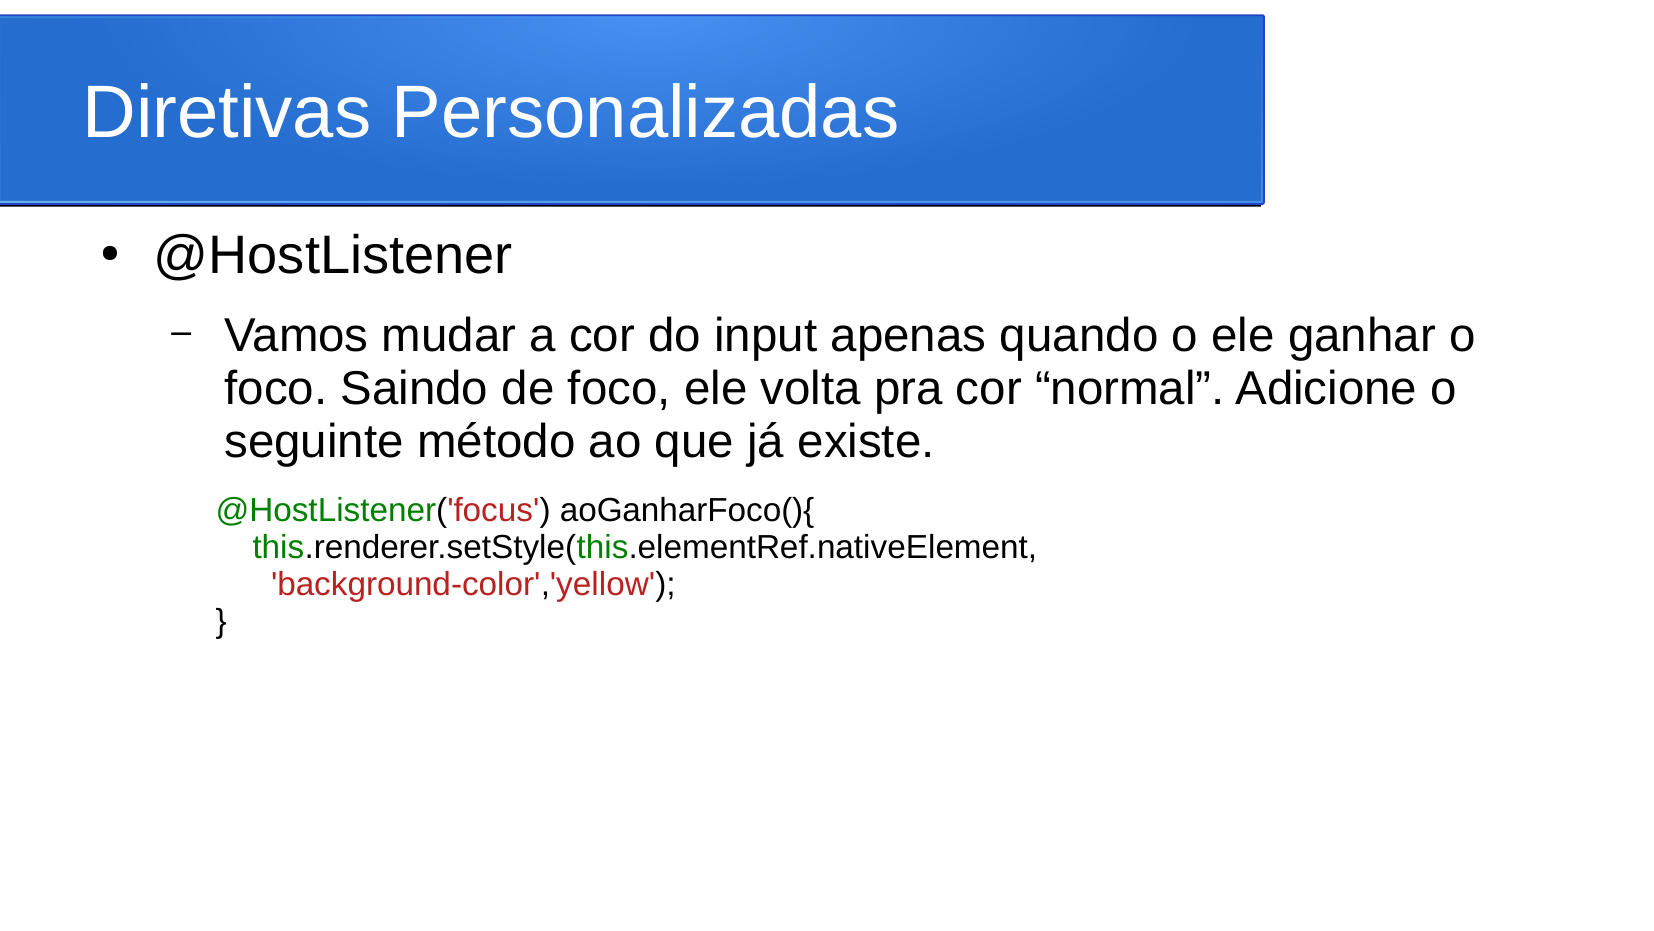

# Diretivas Personalizadas
@HostListener
Vamos mudar a cor do input apenas quando o ele ganhar o foco. Saindo de foco, ele volta pra cor “normal”. Adicione o seguinte método ao que já existe.
@HostListener('focus') aoGanharFoco(){
 this.renderer.setStyle(this.elementRef.nativeElement,
 'background-color','yellow');
}